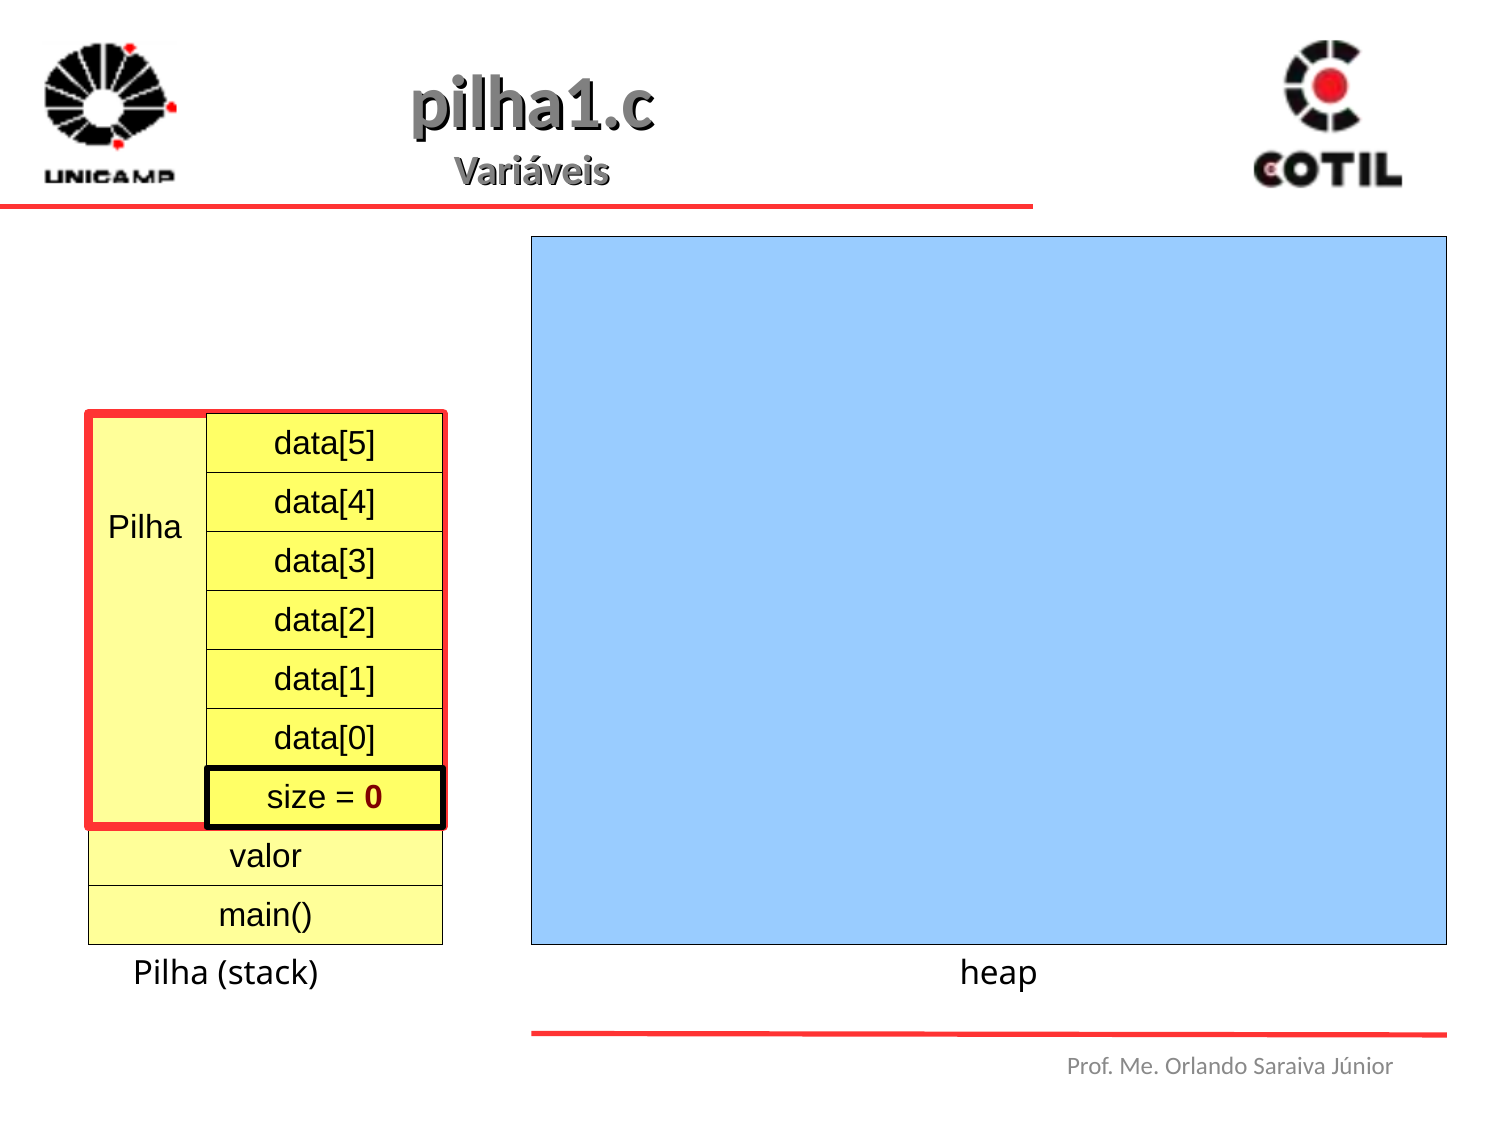

# pilha1.c Variáveis
Pilha
data[5]
data[4]
data[3]
data[2]
data[1]
data[0]
size = 0
valor
main()
heap
Pilha (stack)